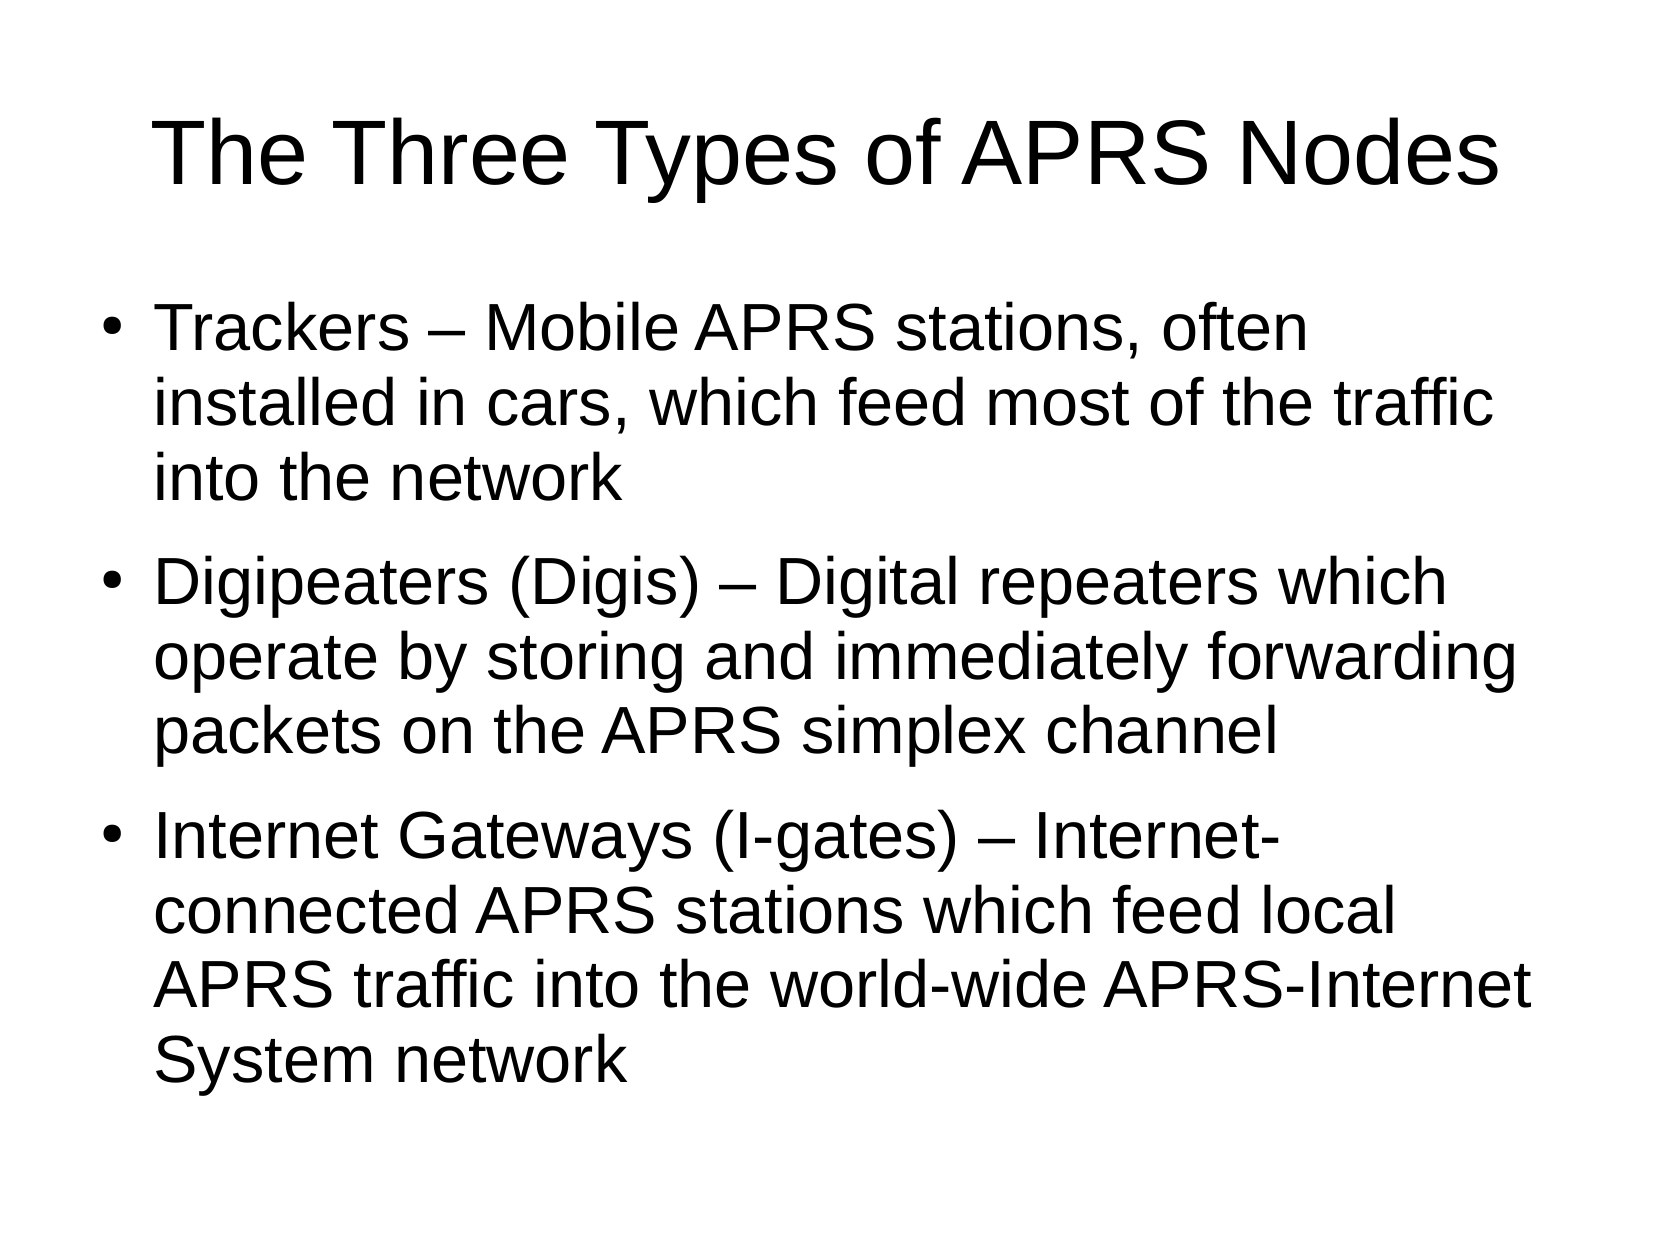

# The Three Types of APRS Nodes
Trackers – Mobile APRS stations, often installed in cars, which feed most of the traffic into the network
Digipeaters (Digis) – Digital repeaters which operate by storing and immediately forwarding packets on the APRS simplex channel
Internet Gateways (I-gates) – Internet-connected APRS stations which feed local APRS traffic into the world-wide APRS-Internet System network